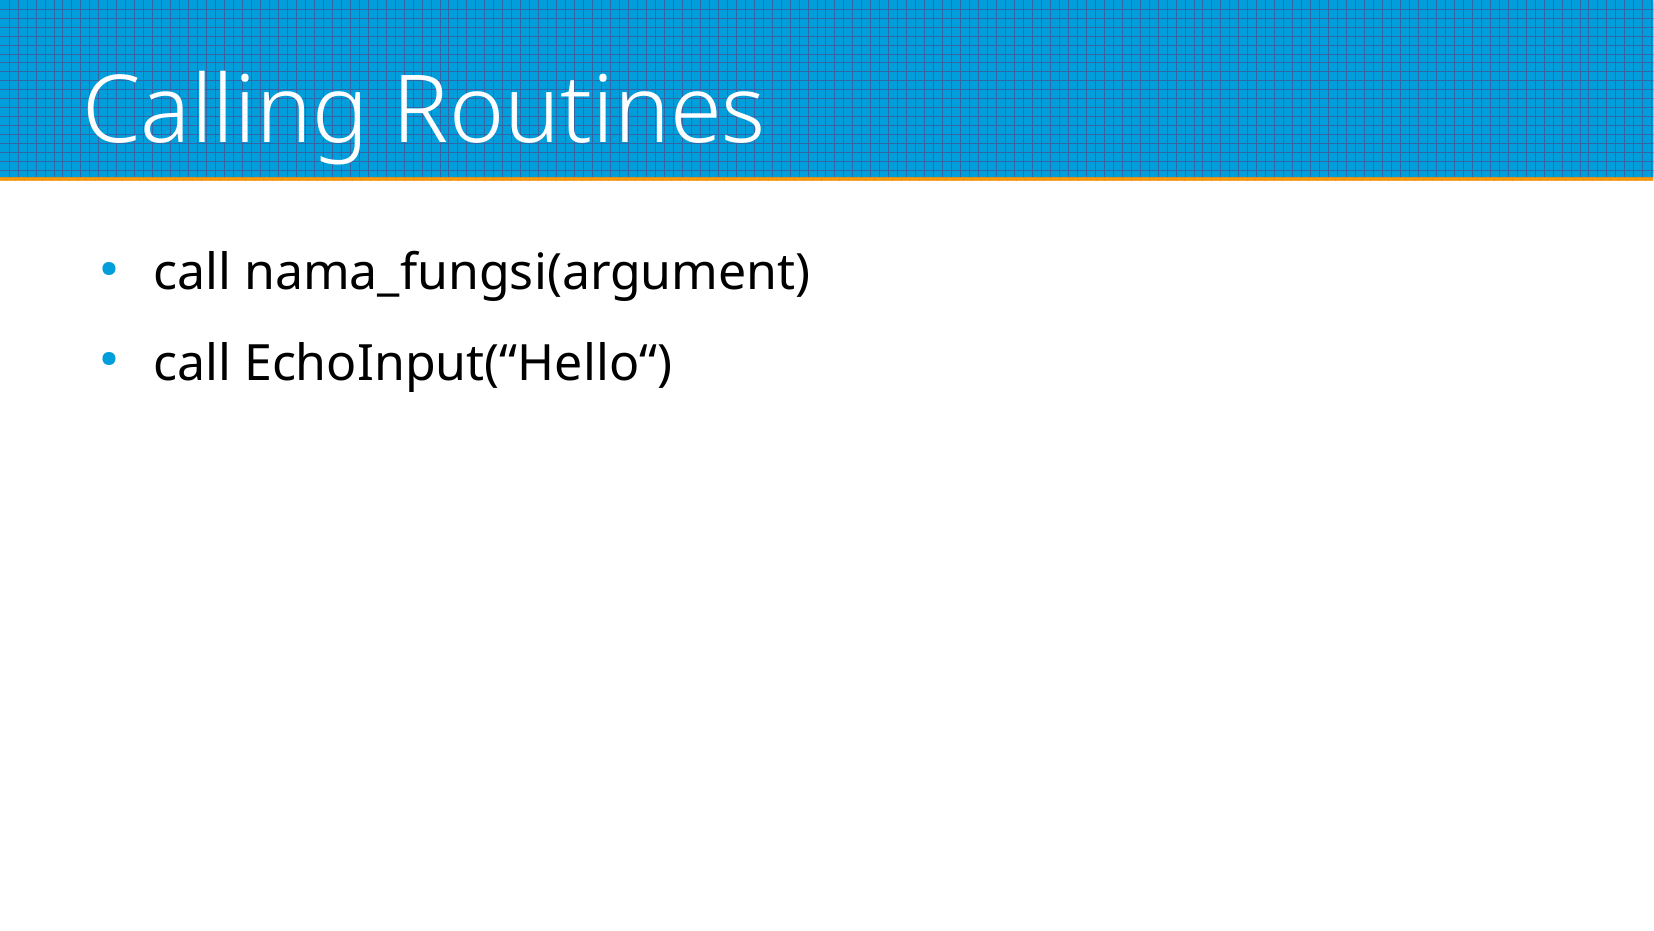

# Calling Routines
call nama_fungsi(argument)
call EchoInput(“Hello“)